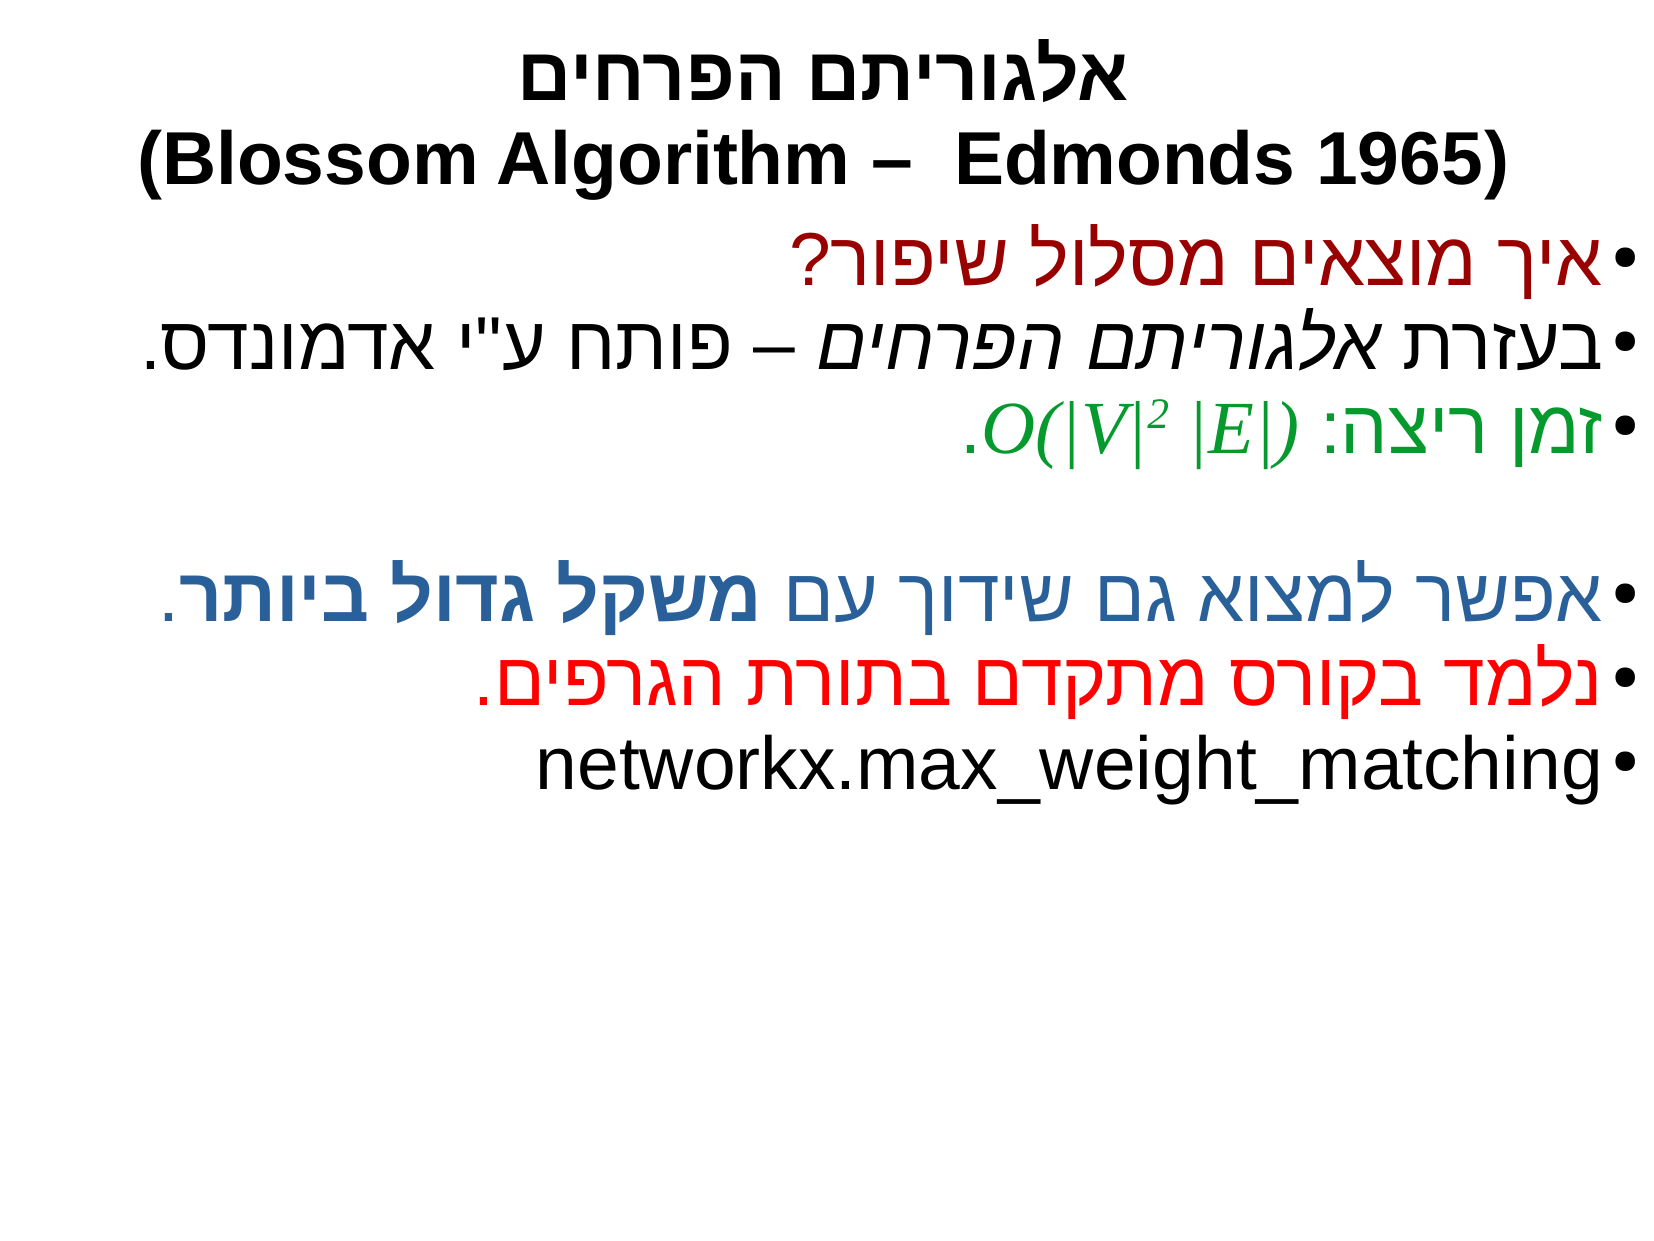

# אלגוריתם הפרחים (Blossom Algorithm – Edmonds 1965)
איך מוצאים מסלול שיפור?
בעזרת אלגוריתם הפרחים – פותח ע"י אדמונדס.
זמן ריצה: O(|V|2 |E|).
אפשר למצוא גם שידוך עם משקל גדול ביותר.
נלמד בקורס מתקדם בתורת הגרפים.
networkx.max_weight_matching